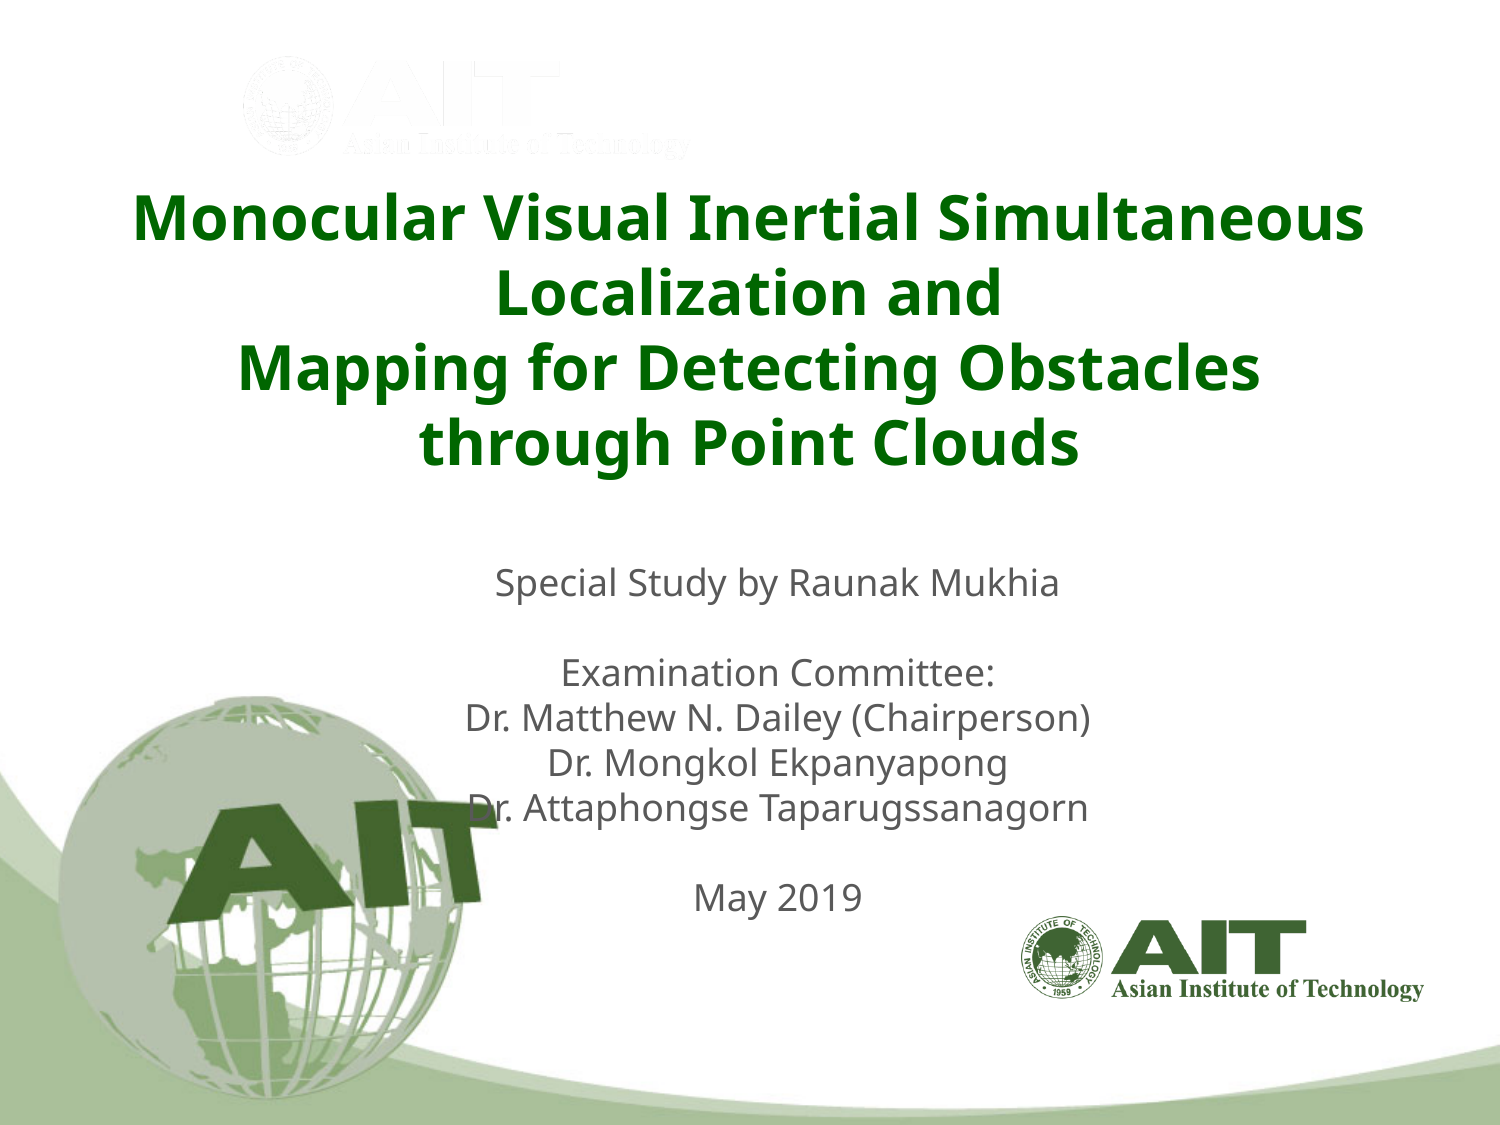

# Monocular Visual Inertial Simultaneous Localization and Mapping for Detecting Obstacles through Point Clouds
Special Study by Raunak Mukhia
Examination Committee:
Dr. Matthew N. Dailey (Chairperson)
Dr. Mongkol Ekpanyapong
Dr. Attaphongse Taparugssanagorn
May 2019